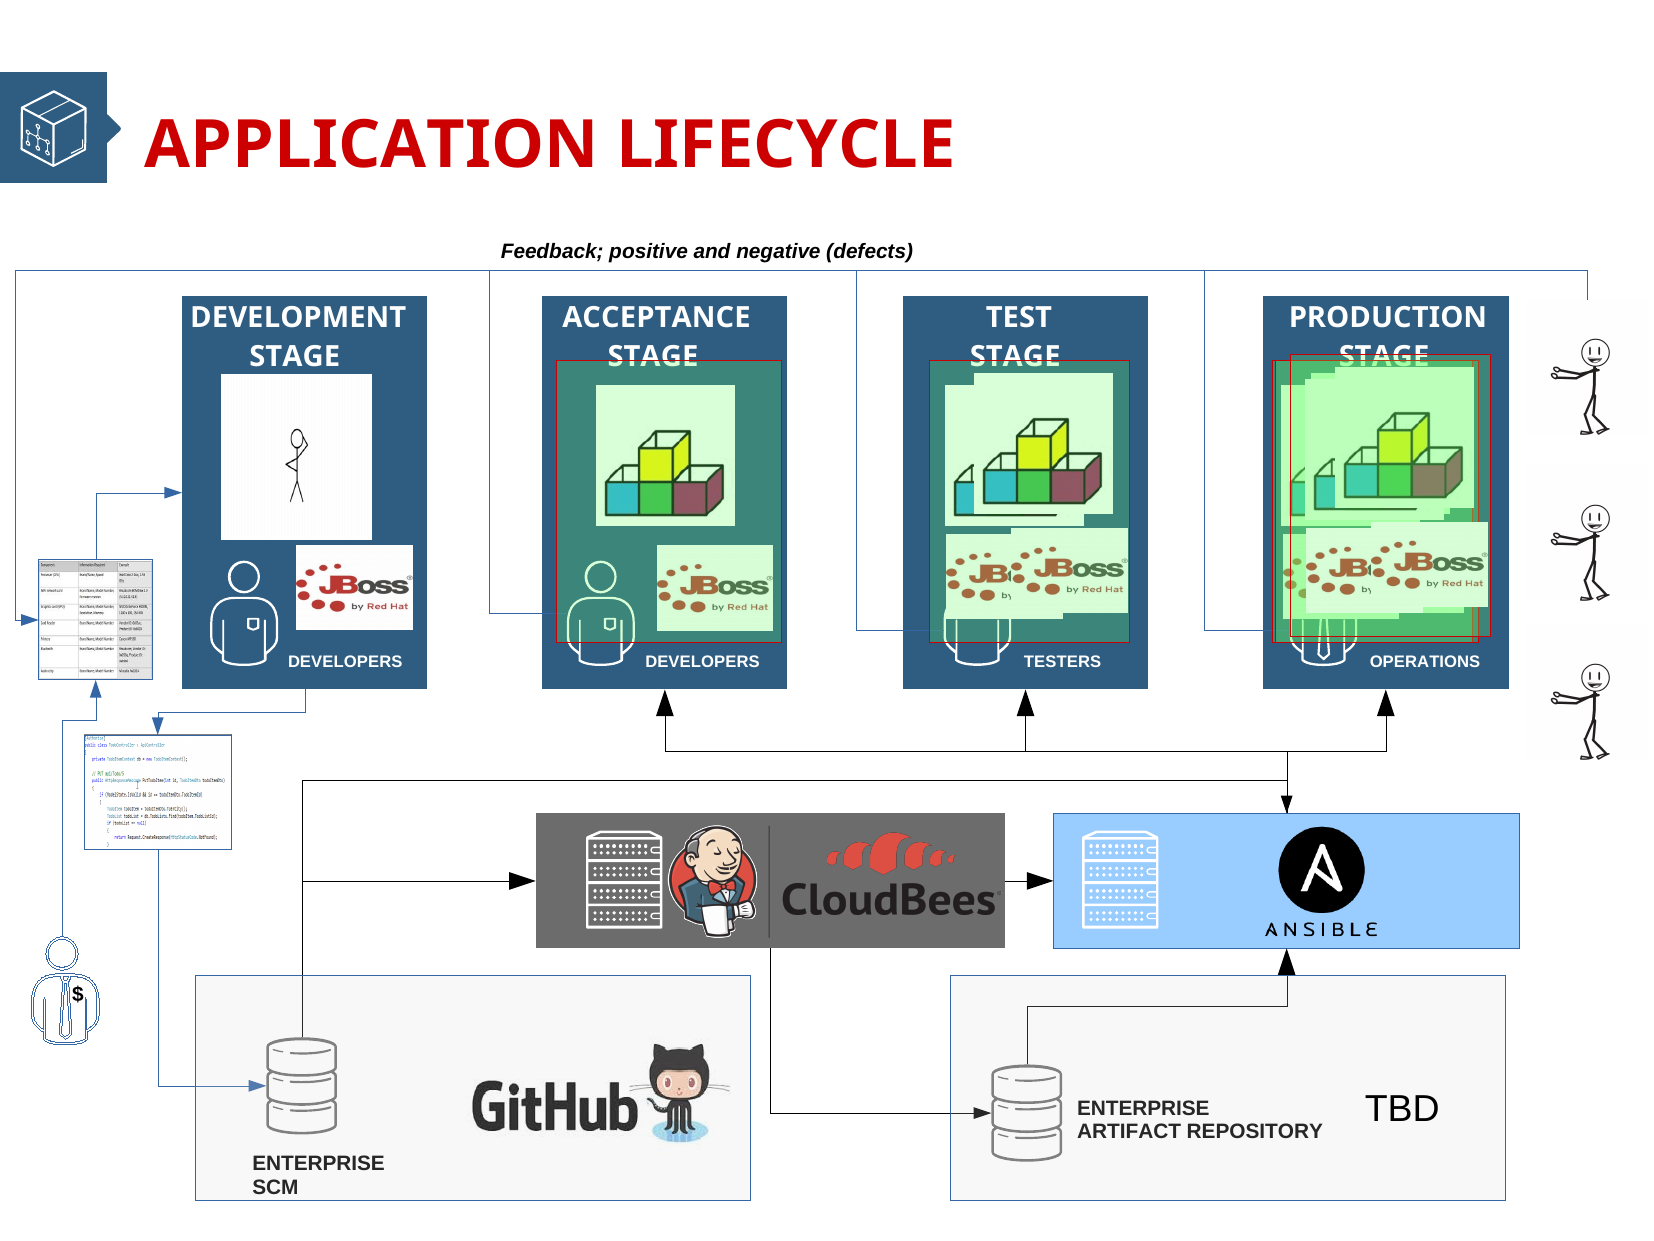

APPLICATION LIFECYCLE
Feedback; positive and negative (defects)
DEVELOPMENT
STAGE
ACCEPTANCE
STAGE
TEST
STAGE
PRODUCTION
STAGE
DEVELOPERS
DEVELOPERS
TESTERS
OPERATIONS
$
TBD
ENTERPRISE
ARTIFACT REPOSITORY
ENTERPRISE
SCM